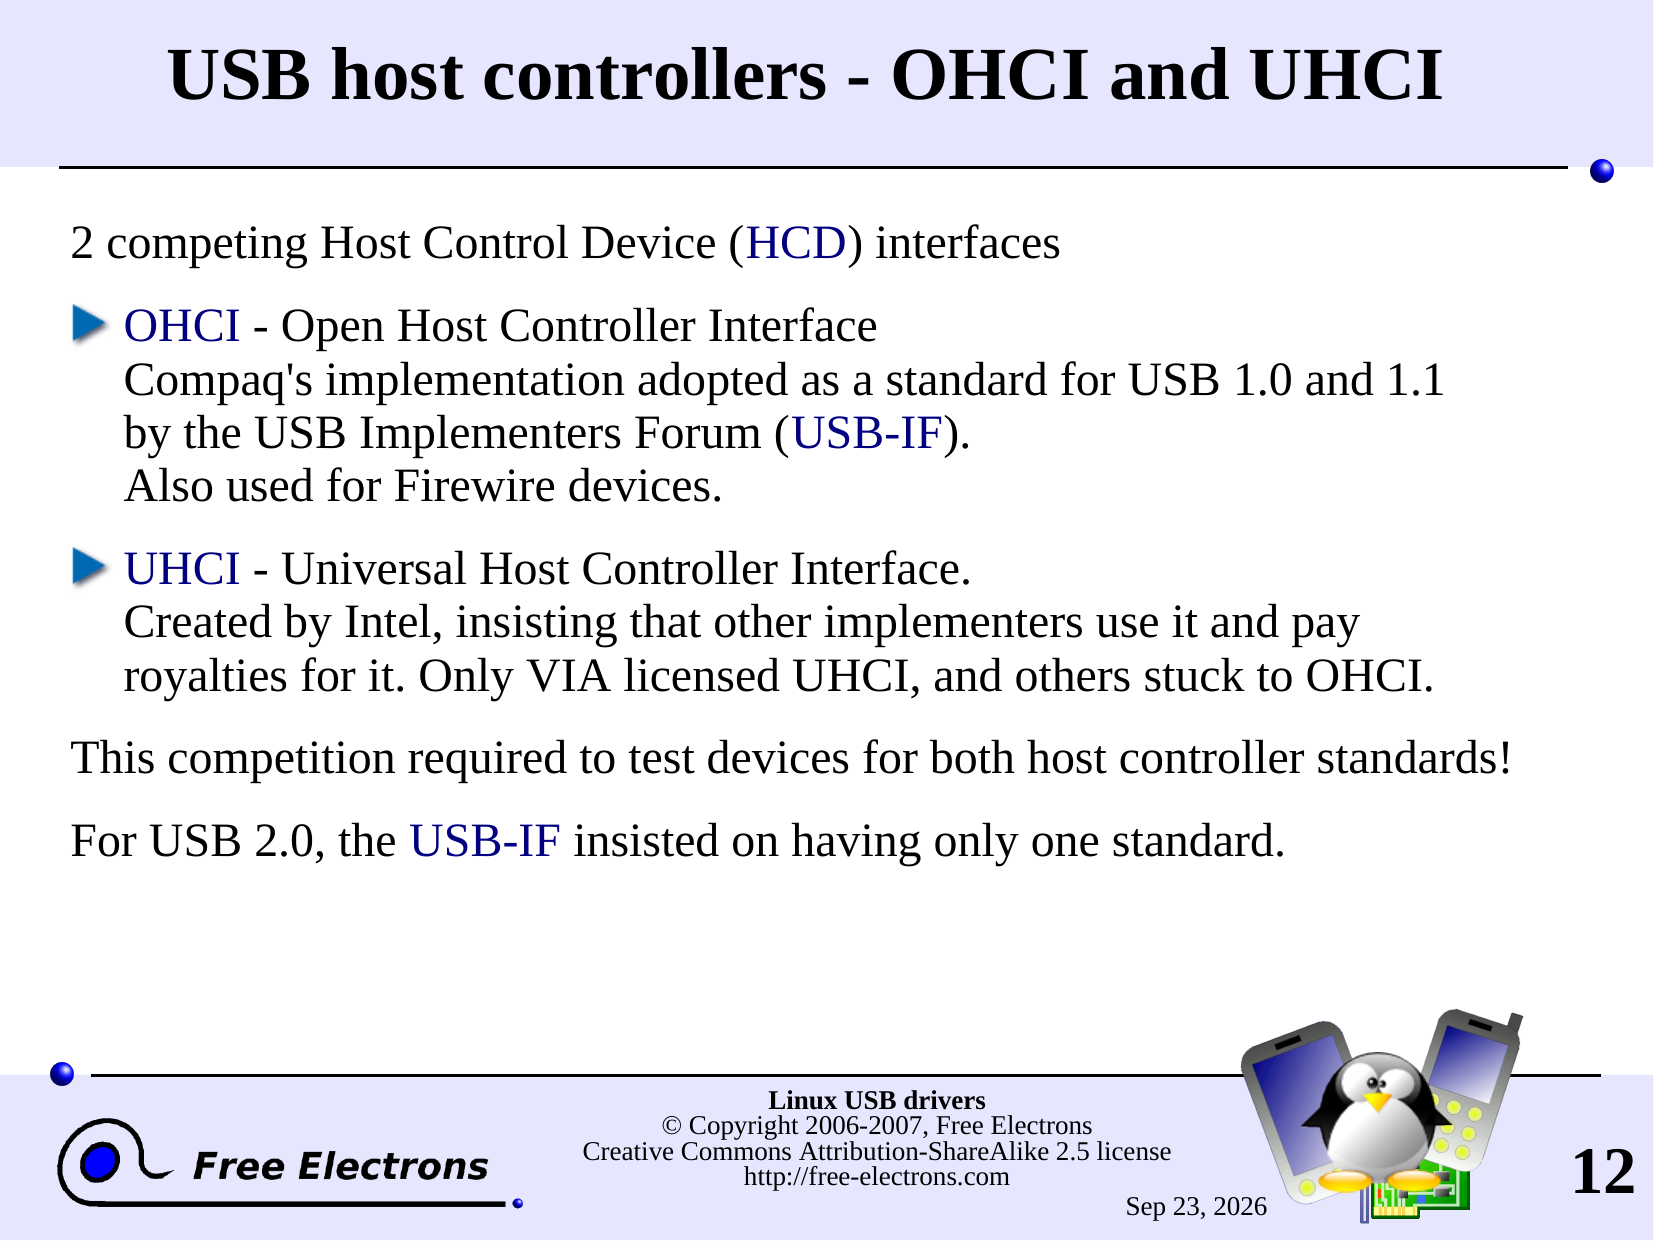

# USB host controllers - OHCI and UHCI
2 competing Host Control Device (HCD) interfaces
OHCI - Open Host Controller Interface
Compaq's implementation adopted as a standard for USB 1.0 and 1.1
by the USB Implementers Forum (USB-IF).
Also used for Firewire devices.
UHCI - Universal Host Controller Interface.
Created by Intel, insisting that other implementers use it and pay royalties for it. Only VIA licensed UHCI, and others stuck to OHCI.
This competition required to test devices for both host controller standards!
For USB 2.0, the USB-IF insisted on having only one standard.